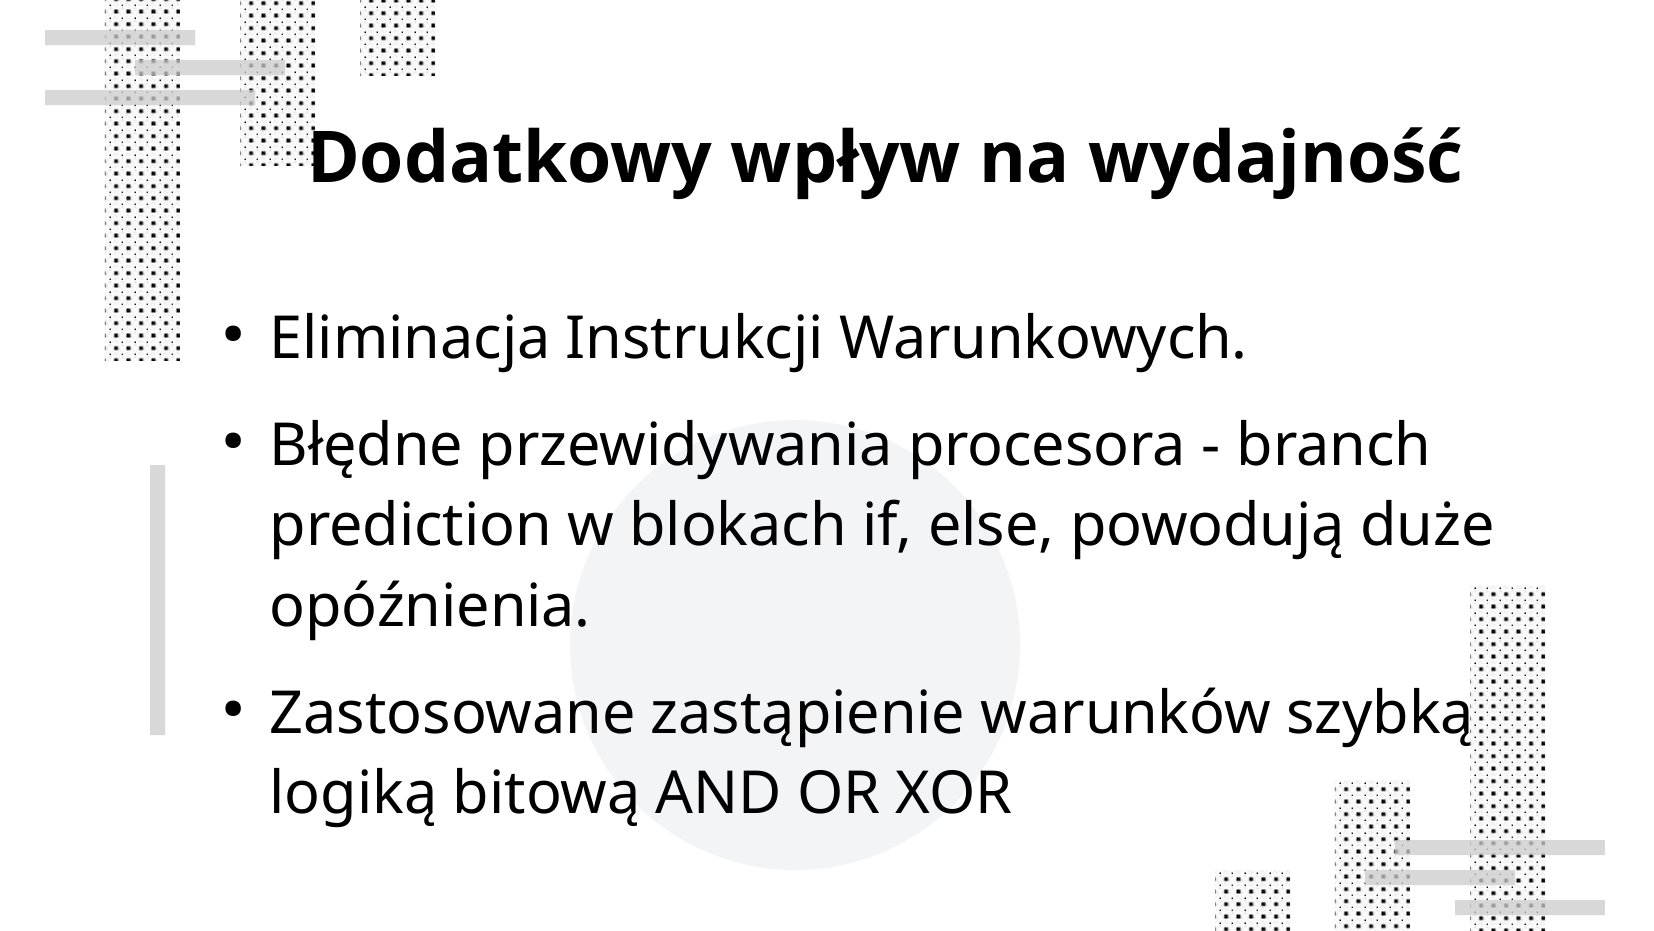

# Dodatkowy wpływ na wydajność
Eliminacja Instrukcji Warunkowych.
Błędne przewidywania procesora - branch prediction w blokach if, else, powodują duże opóźnienia.
Zastosowane zastąpienie warunków szybką logiką bitową AND OR XOR